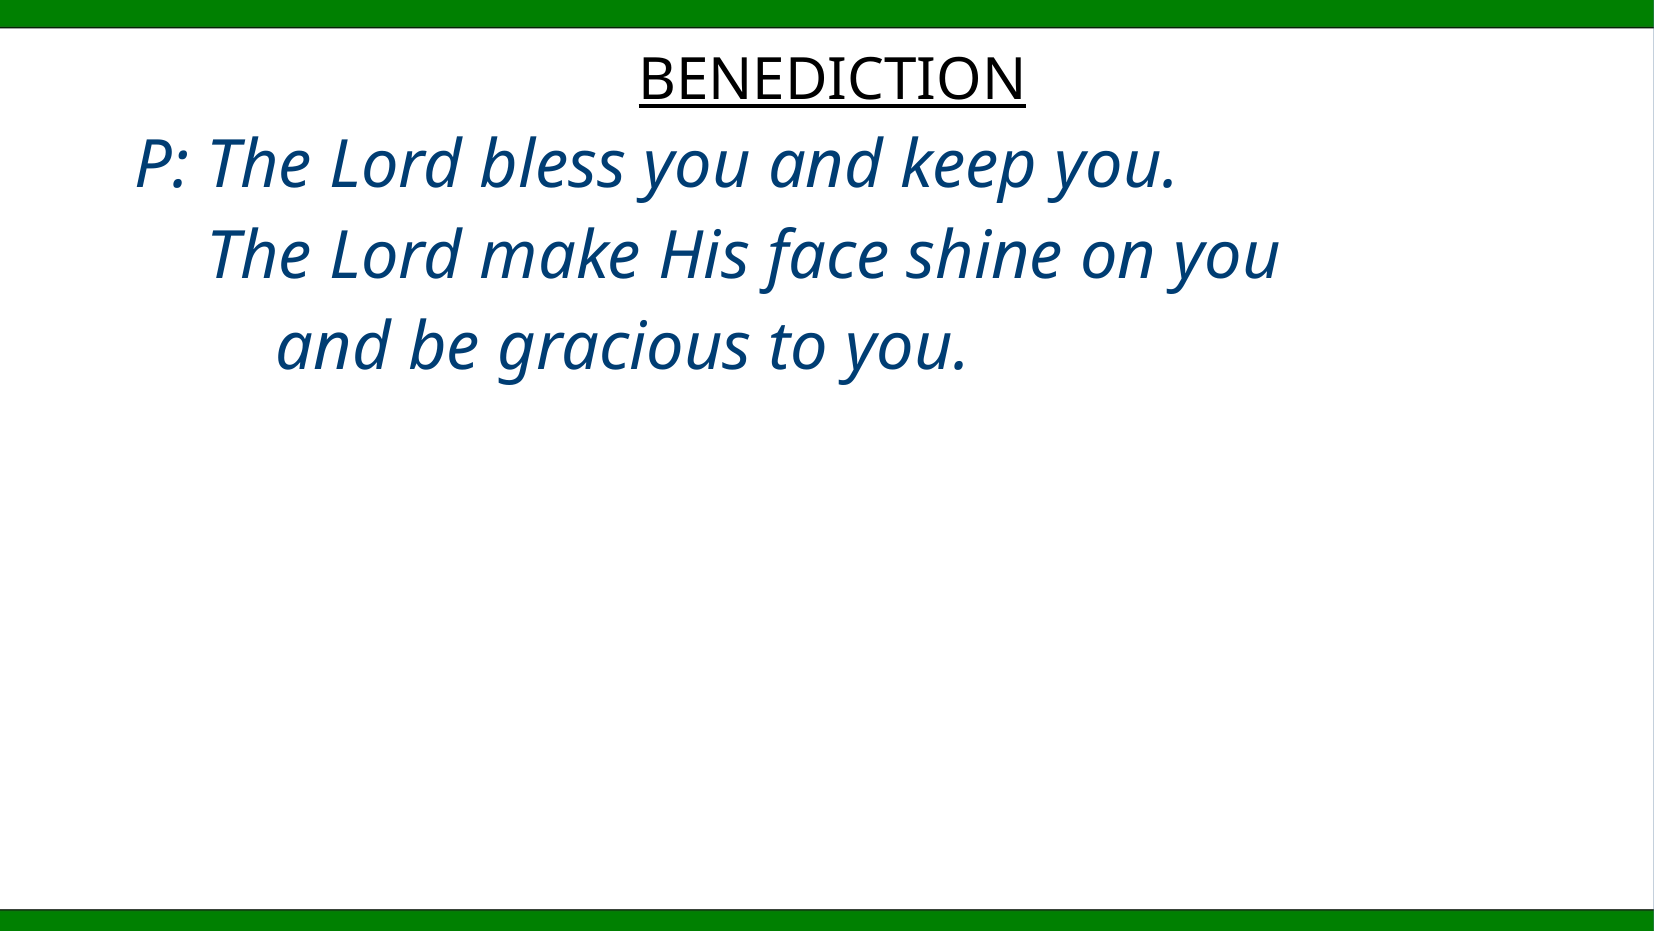

BENEDICTION
P: The Lord bless you and keep you.
 The Lord make His face shine on you
 and be gracious to you.